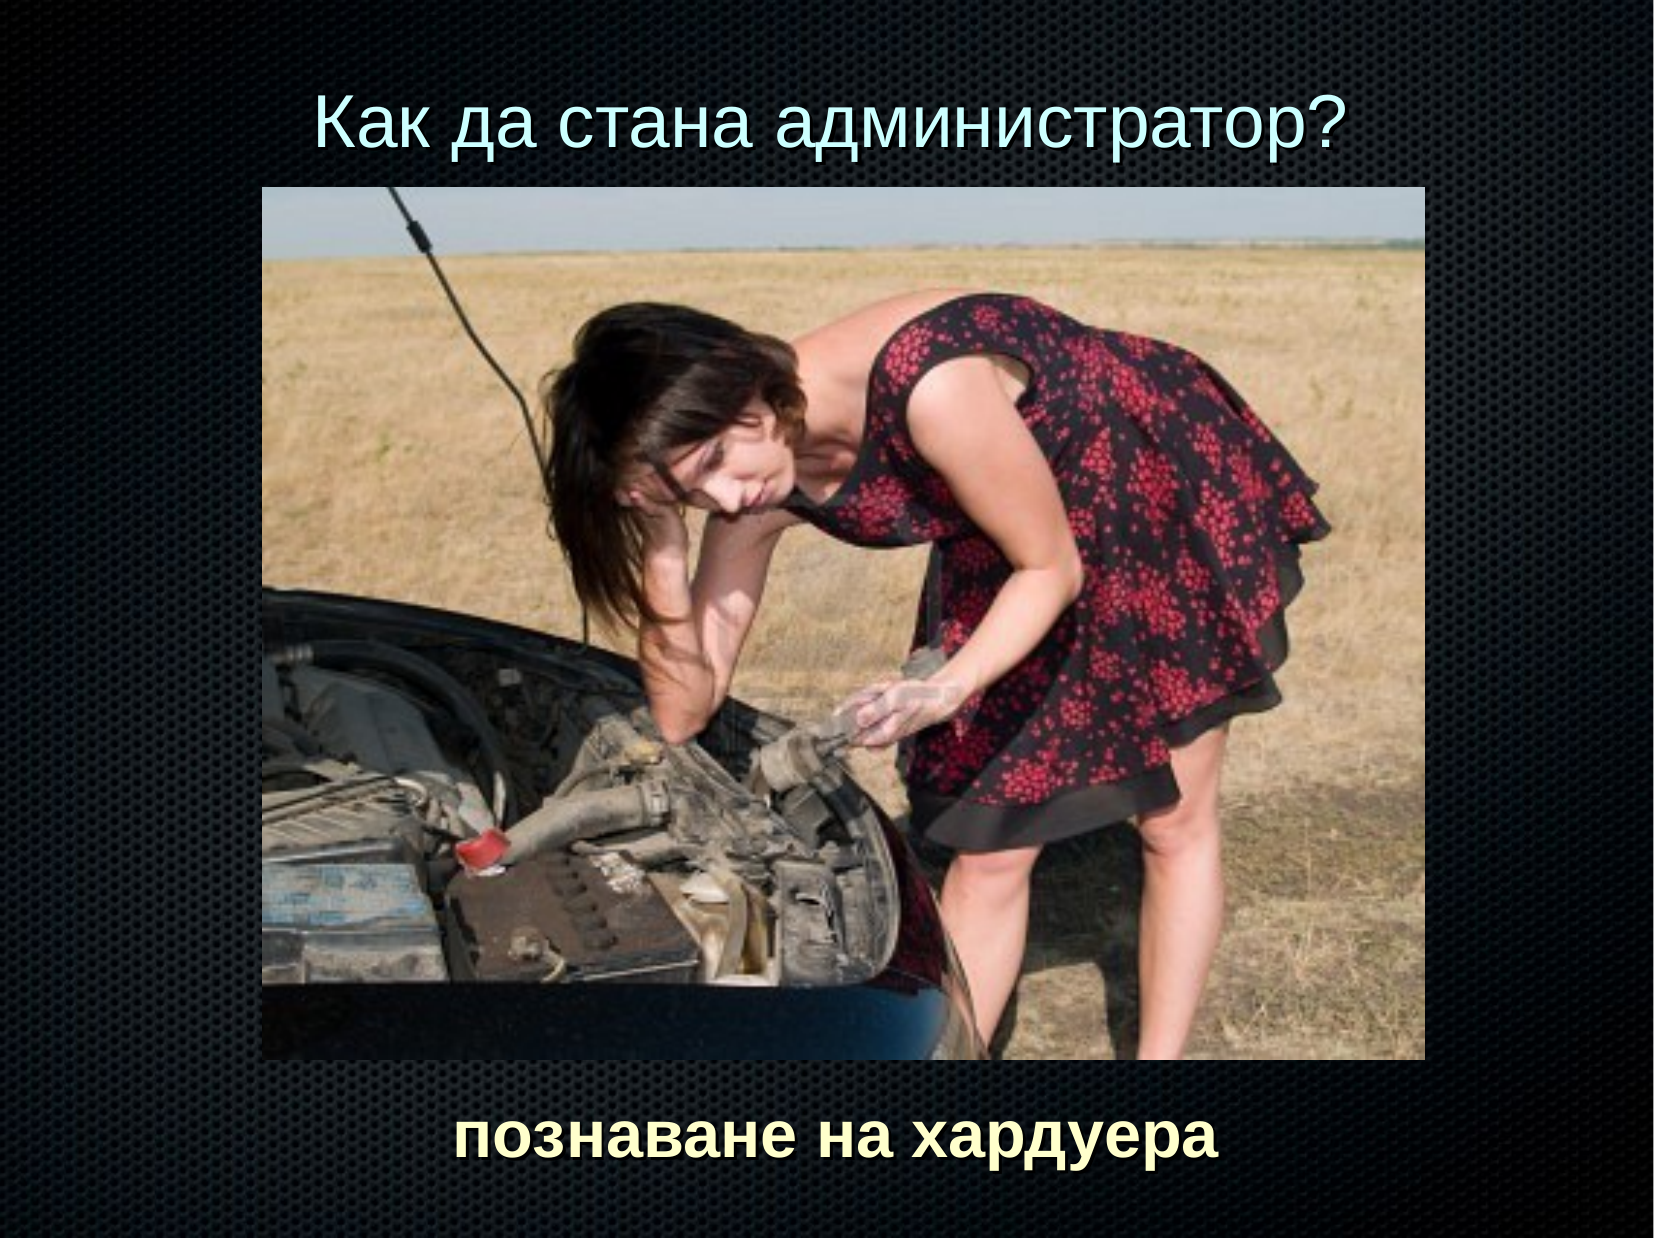

# Как да стана администратор?
 познаване на хардуера